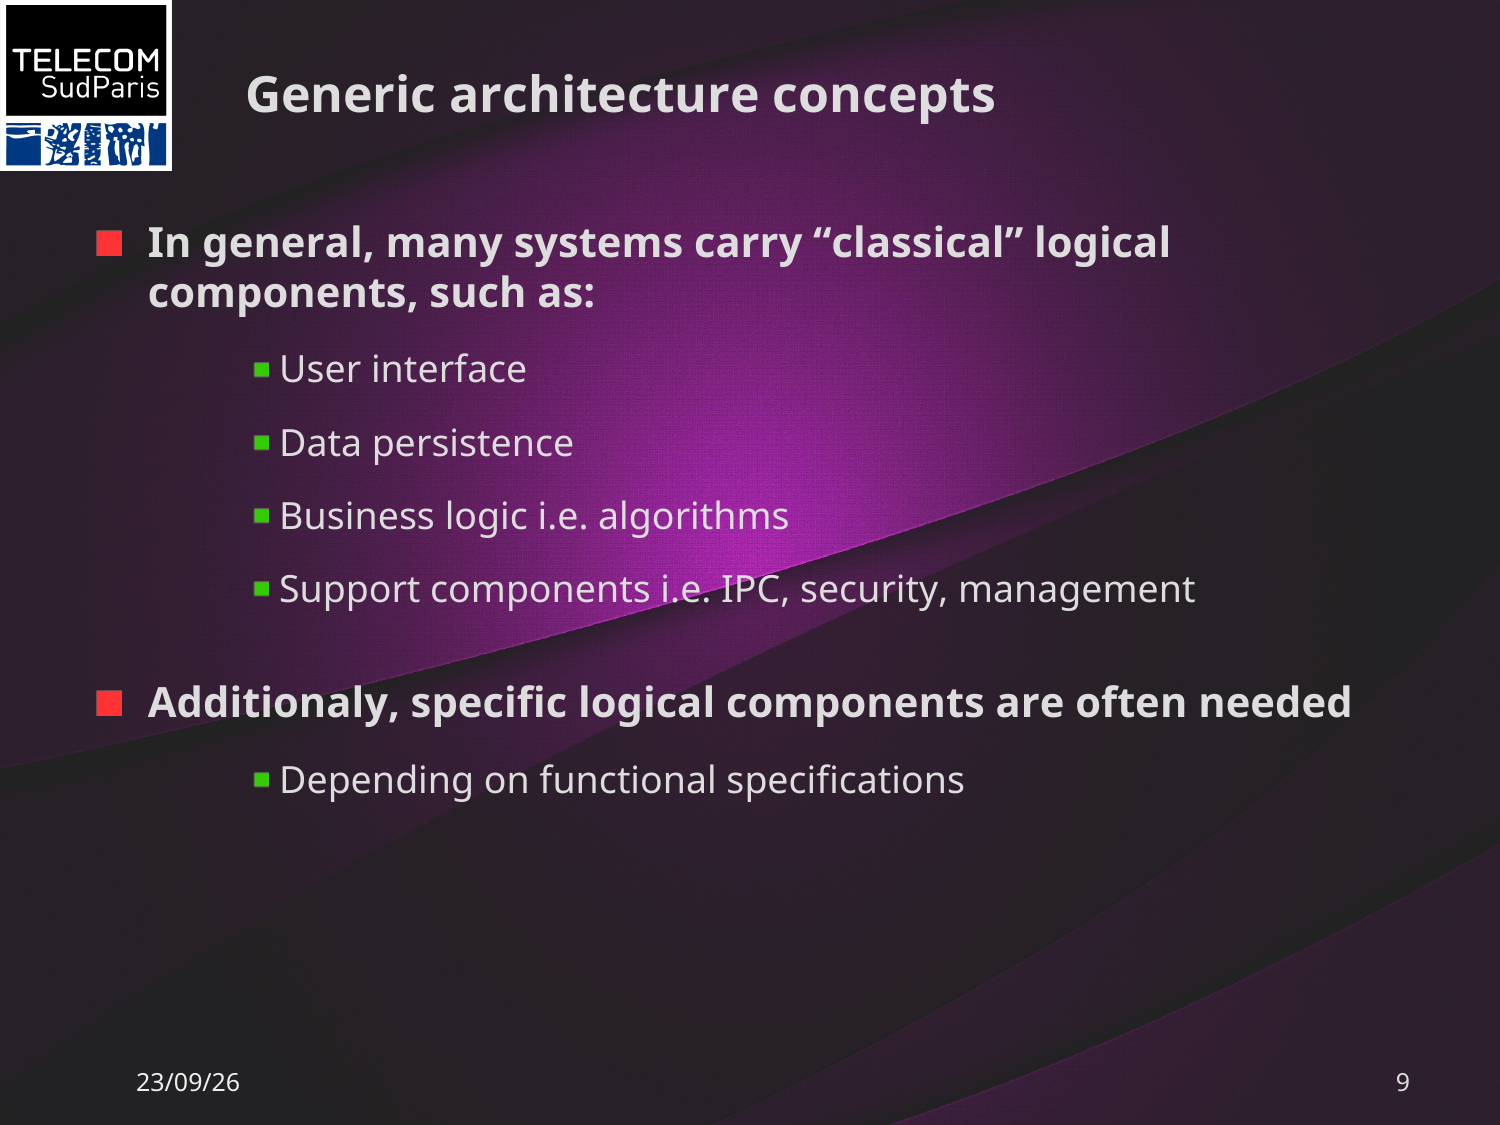

# Generic architecture concepts
In general, many systems carry “classical” logical components, such as:
User interface
Data persistence
Business logic i.e. algorithms
Support components i.e. IPC, security, management
Additionaly, specific logical components are often needed
Depending on functional specifications
9